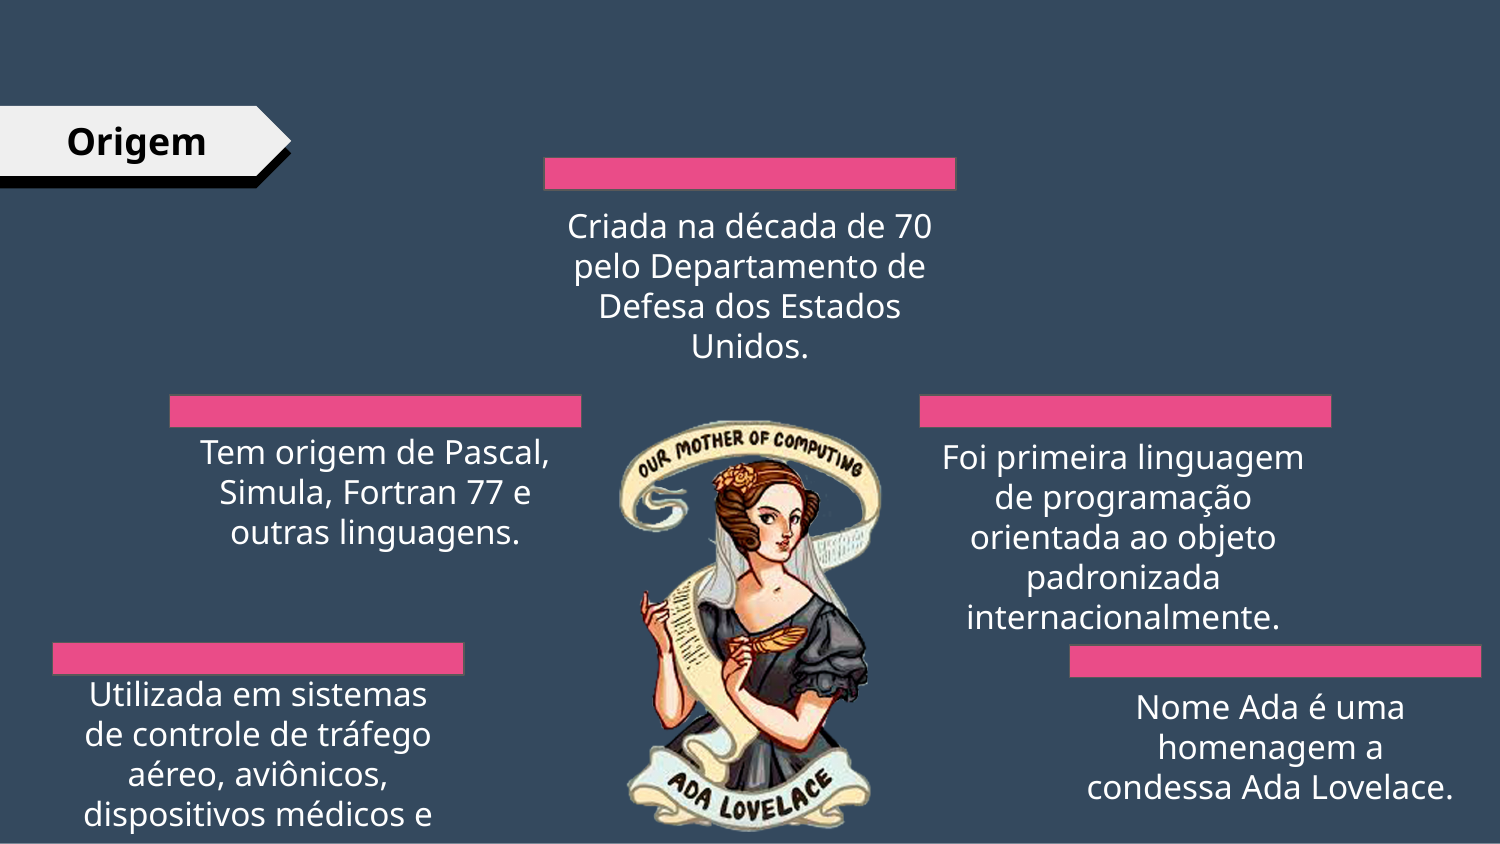

Origem
Origem
Criada na década de 70 pelo Departamento de Defesa dos Estados Unidos.
Tem origem de Pascal, Simula, Fortran 77 e outras linguagens.
Foi primeira linguagem de programação orientada ao objeto padronizada internacionalmente.
Utilizada em sistemas de controle de tráfego aéreo, aviônicos, dispositivos médicos e etc
Nome Ada é uma homenagem a condessa Ada Lovelace.